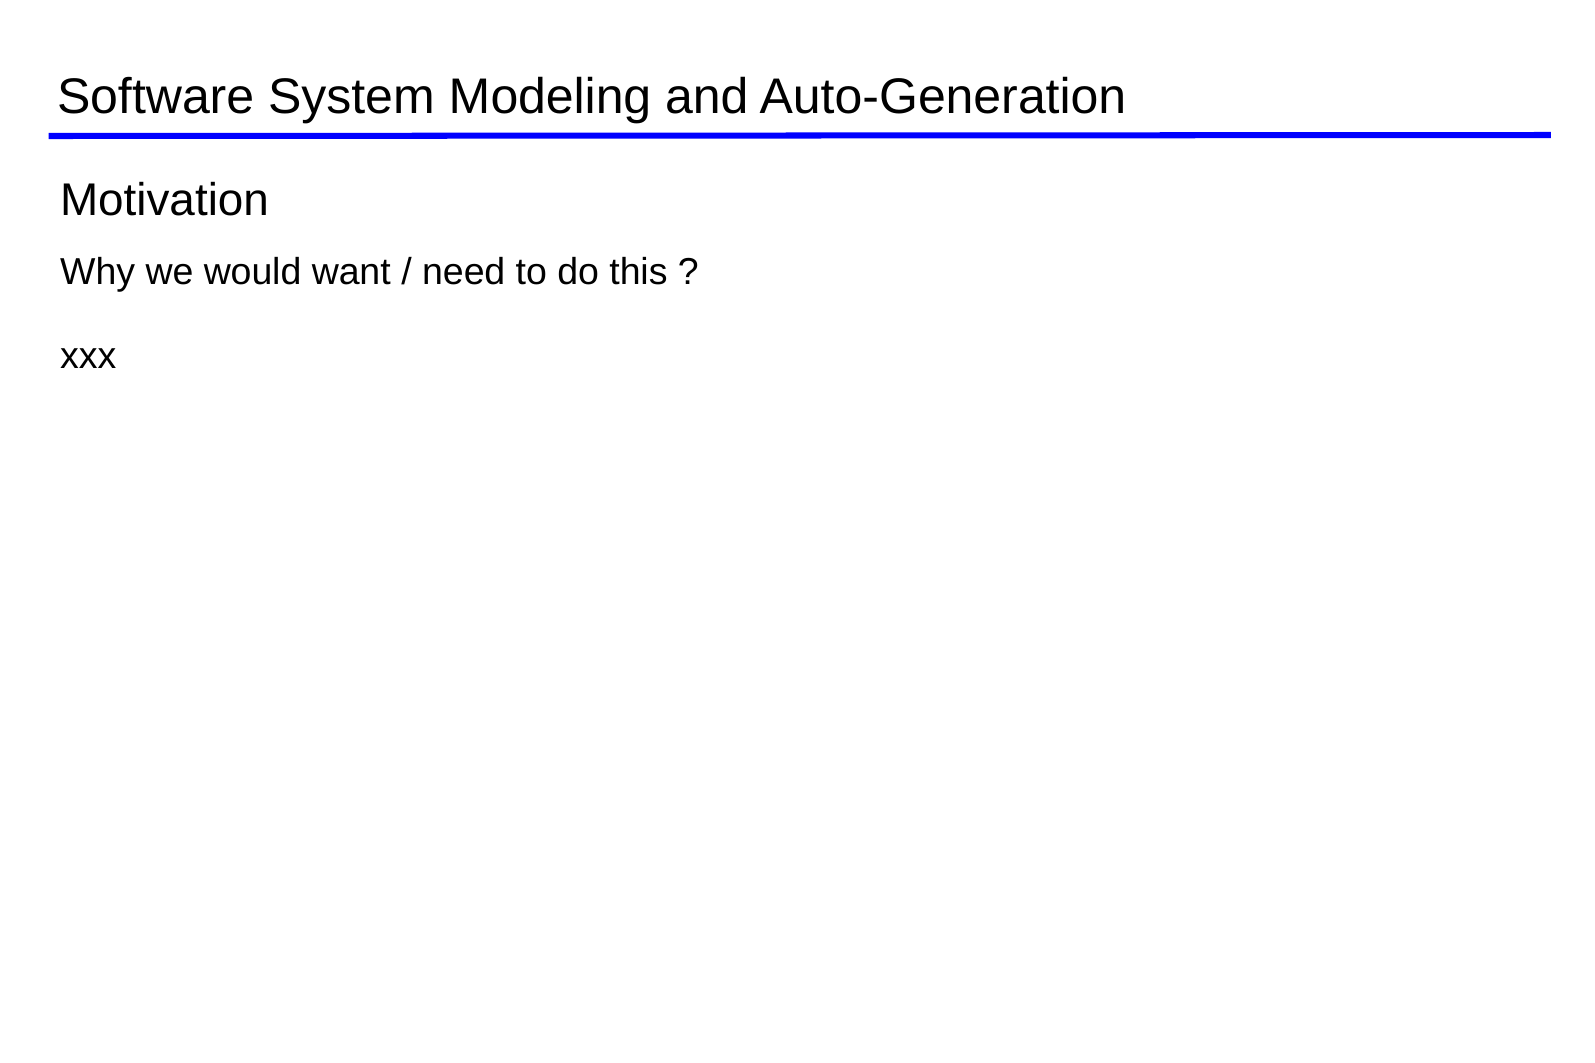

Software System Modeling and Auto-Generation
Motivation
Why we would want / need to do this ?
xxx